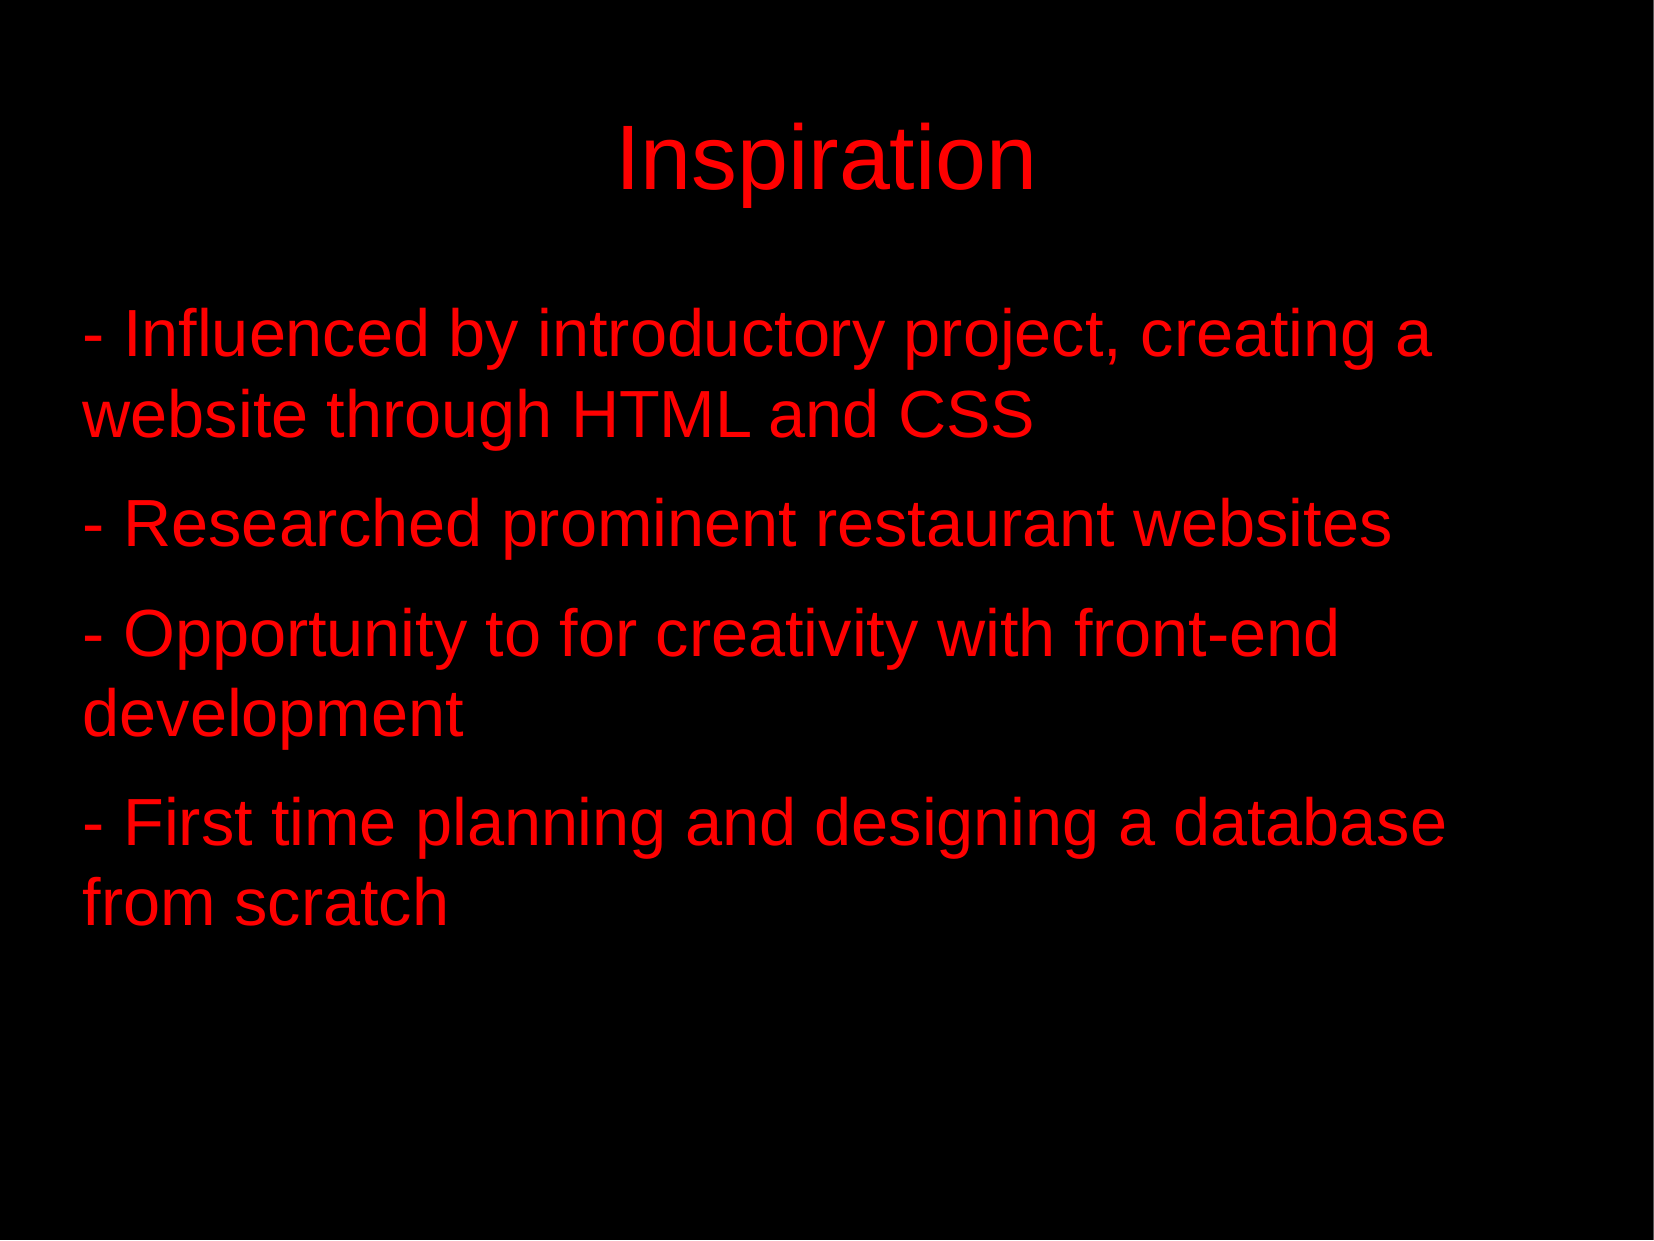

# Inspiration
- Influenced by introductory project, creating a website through HTML and CSS
- Researched prominent restaurant websites
- Opportunity to for creativity with front-end development
- First time planning and designing a database from scratch